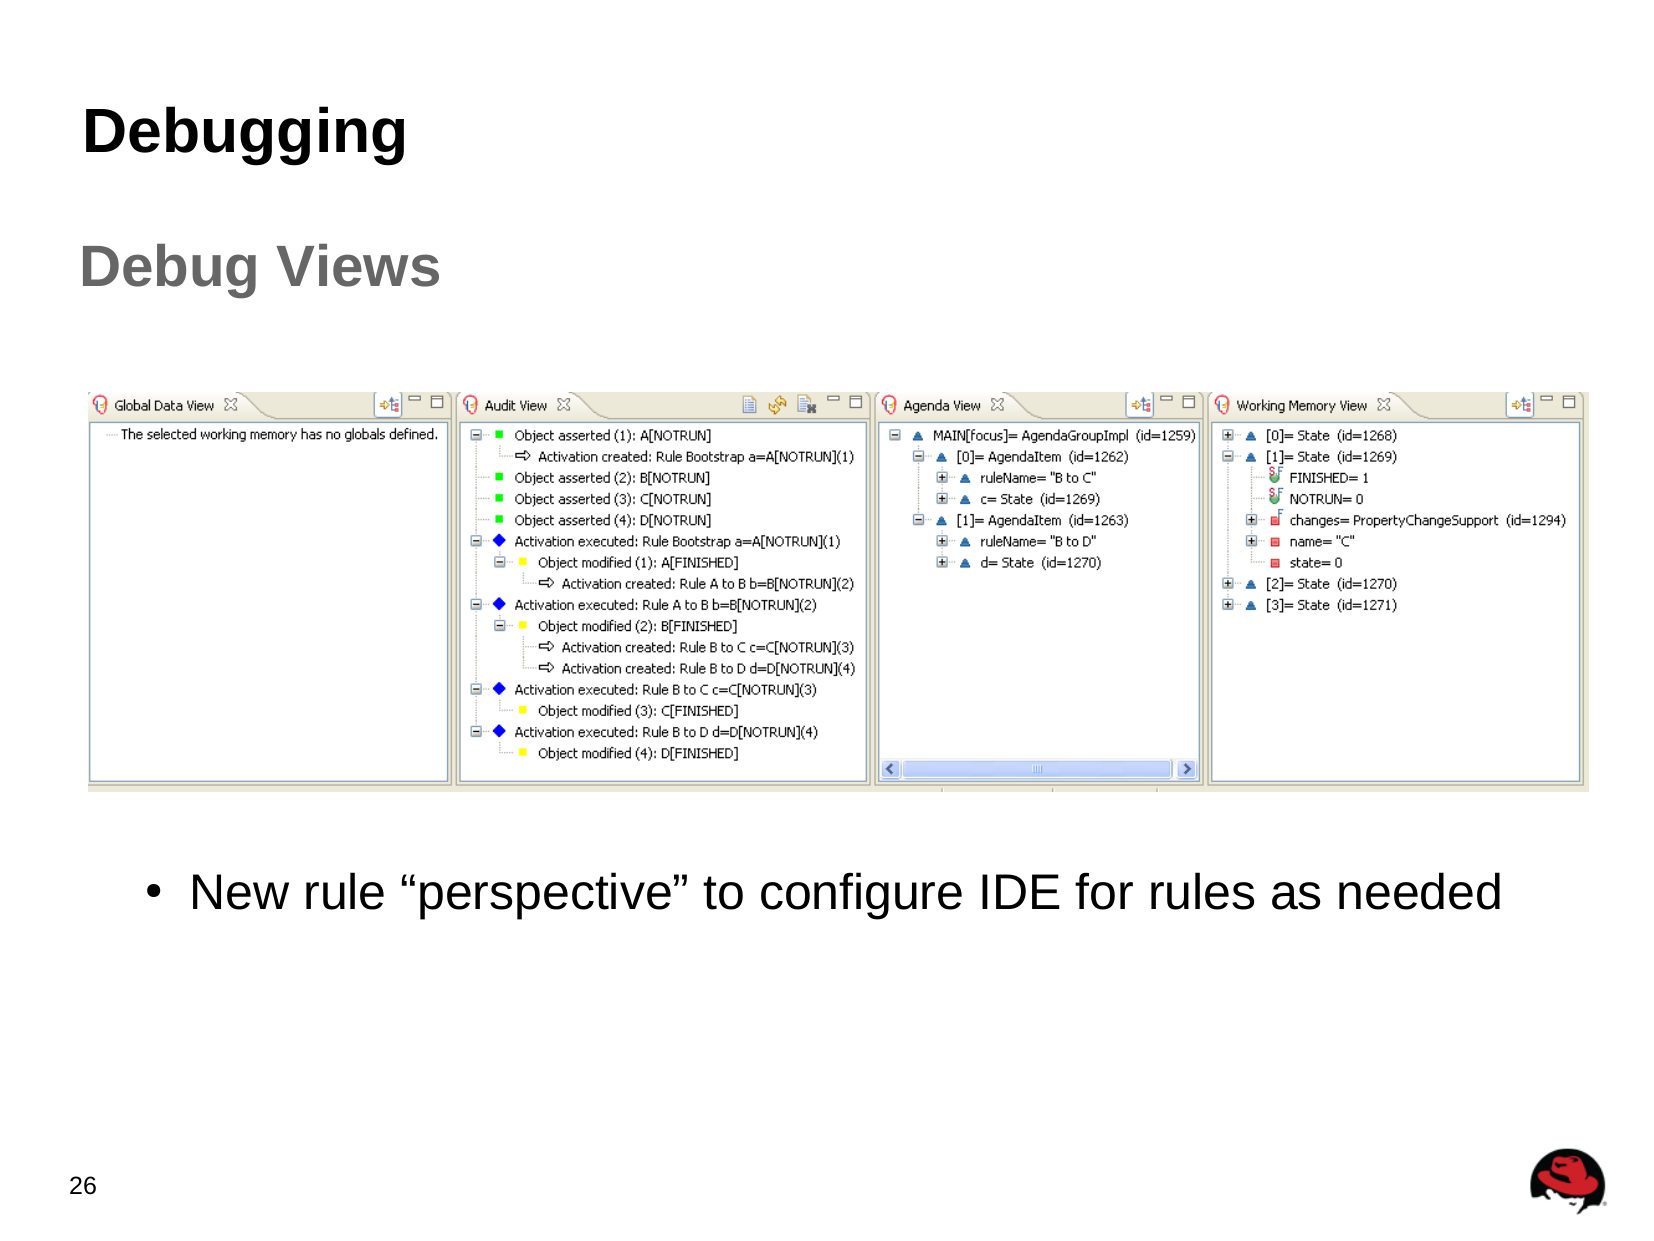

# Debugging
Debug Views
New rule “perspective” to configure IDE for rules as needed